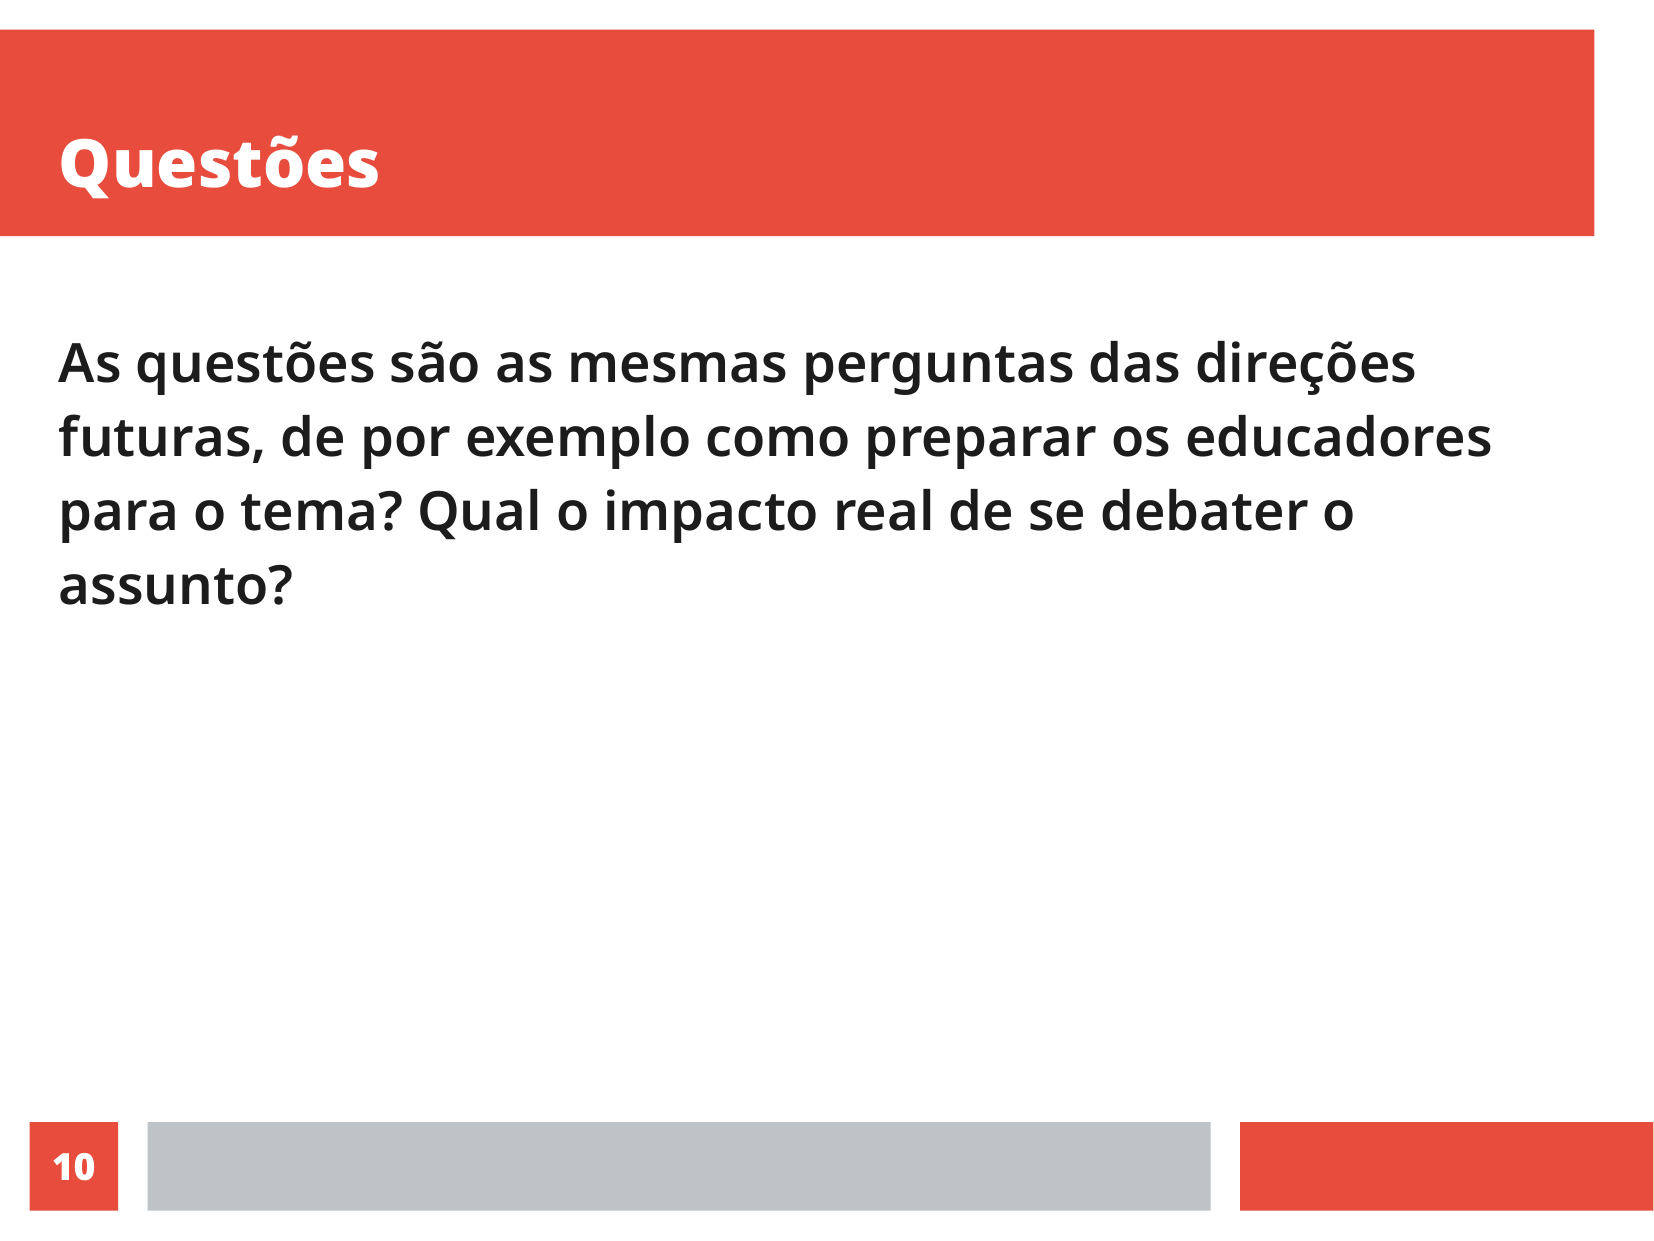

# Questões
As questões são as mesmas perguntas das direções futuras, de por exemplo como preparar os educadores para o tema? Qual o impacto real de se debater o assunto?
10